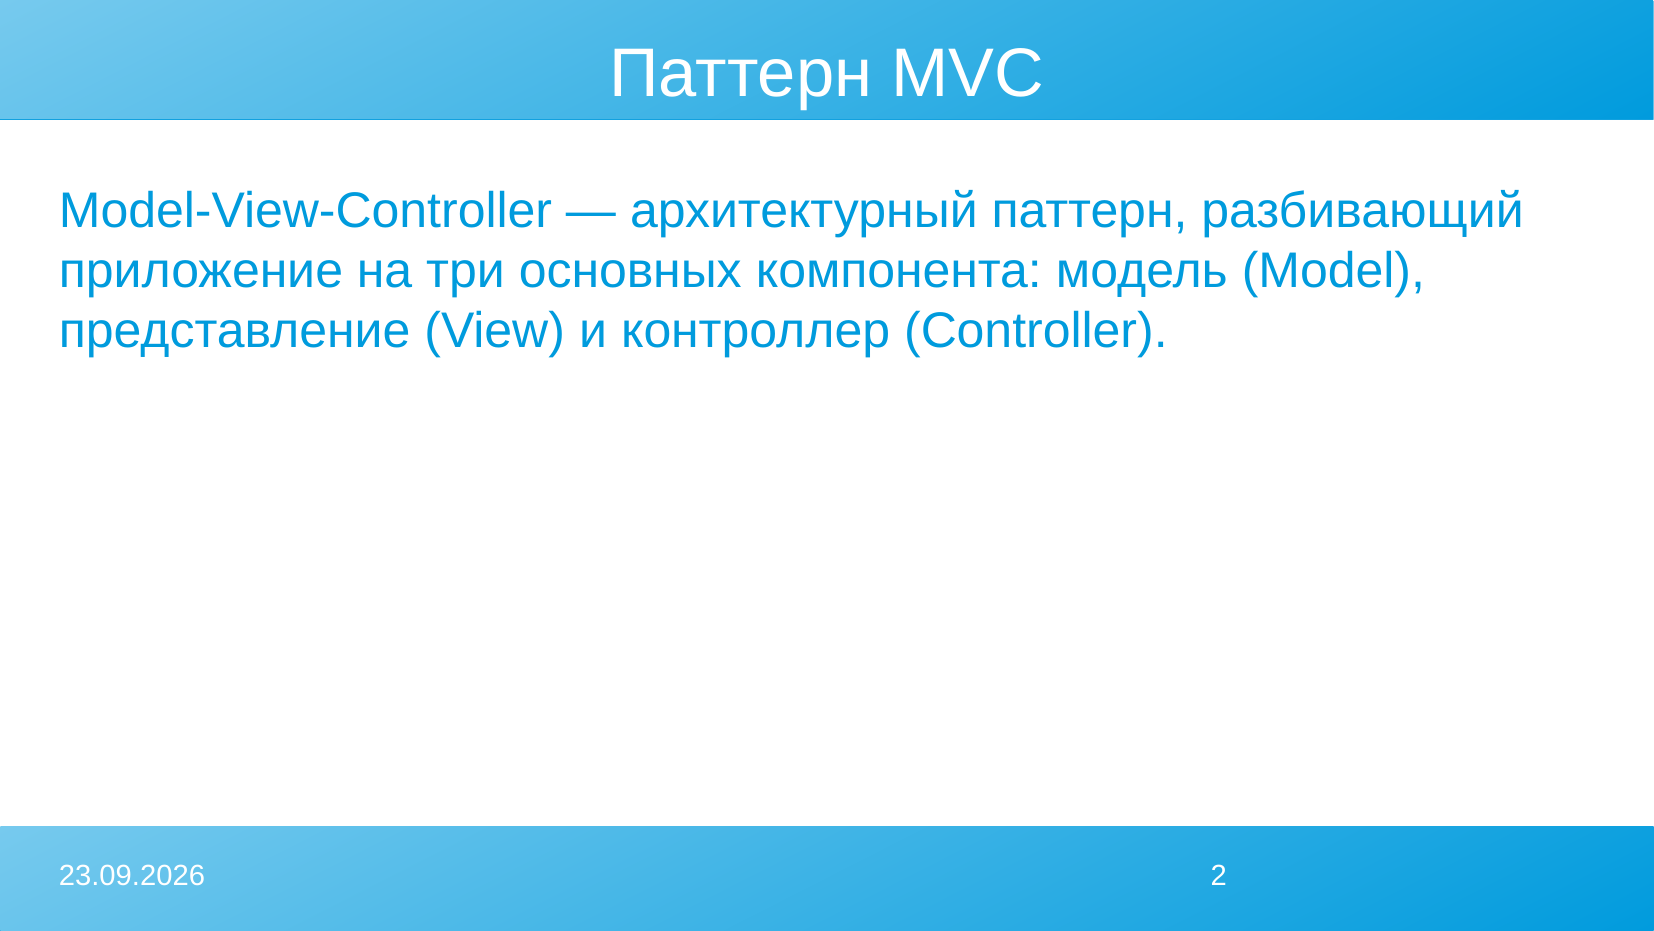

# Паттерн MVC
Model-View-Controller — архитектурный паттерн, разбивающий приложение на три основных компонента: модель (Model), представление (View) и контроллер (Controller).